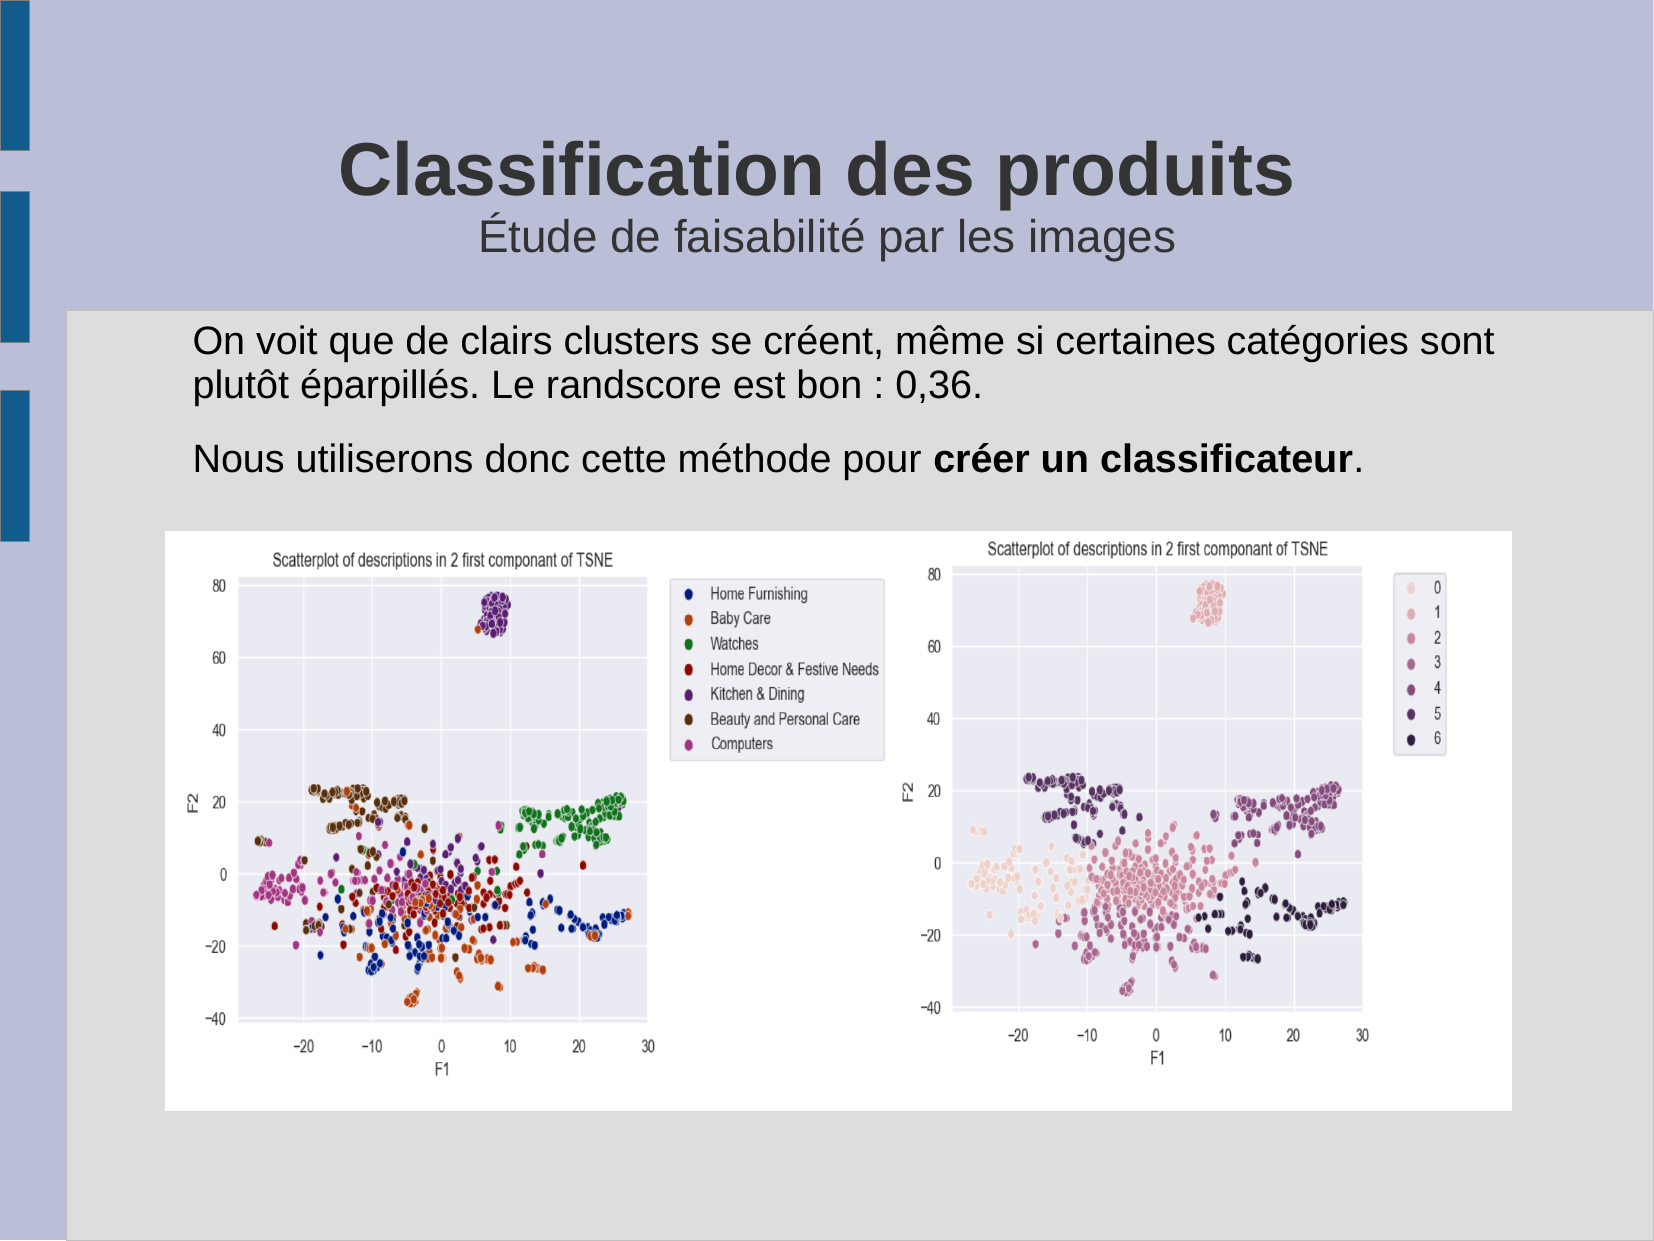

# Classification des produits Étude de faisabilité par les images
On voit que de clairs clusters se créent, même si certaines catégories sont plutôt éparpillés. Le randscore est bon : 0,36.
Nous utiliserons donc cette méthode pour créer un classificateur.